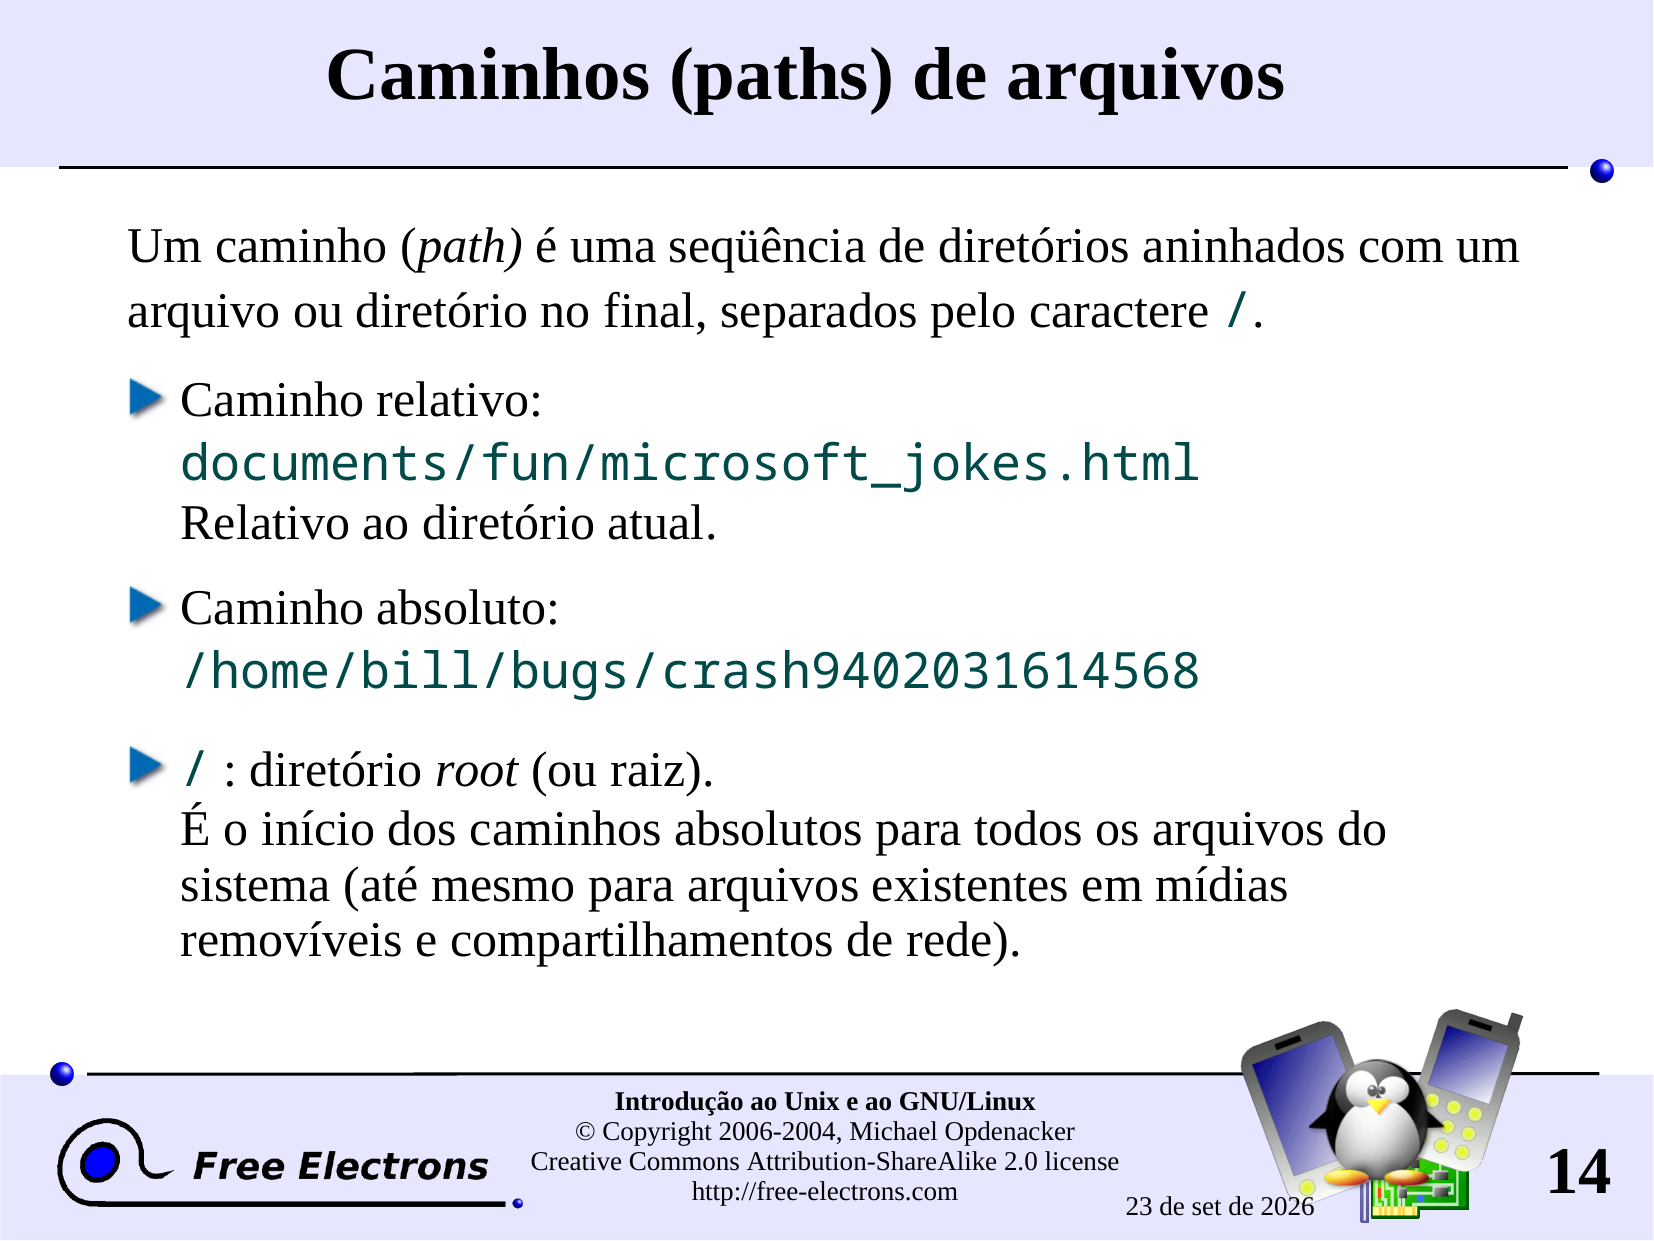

# Caminhos (paths) de arquivos
Um caminho (path) é uma seqüência de diretórios aninhados com um arquivo ou diretório no final, separados pelo caractere /.
Caminho relativo: documents/fun/microsoft_jokes.html
Relativo ao diretório atual.
Caminho absoluto: /home/bill/bugs/crash9402031614568
/ : diretório root (ou raiz).
É o início dos caminhos absolutos para todos os arquivos do sistema (até mesmo para arquivos existentes em mídias removíveis e compartilhamentos de rede).